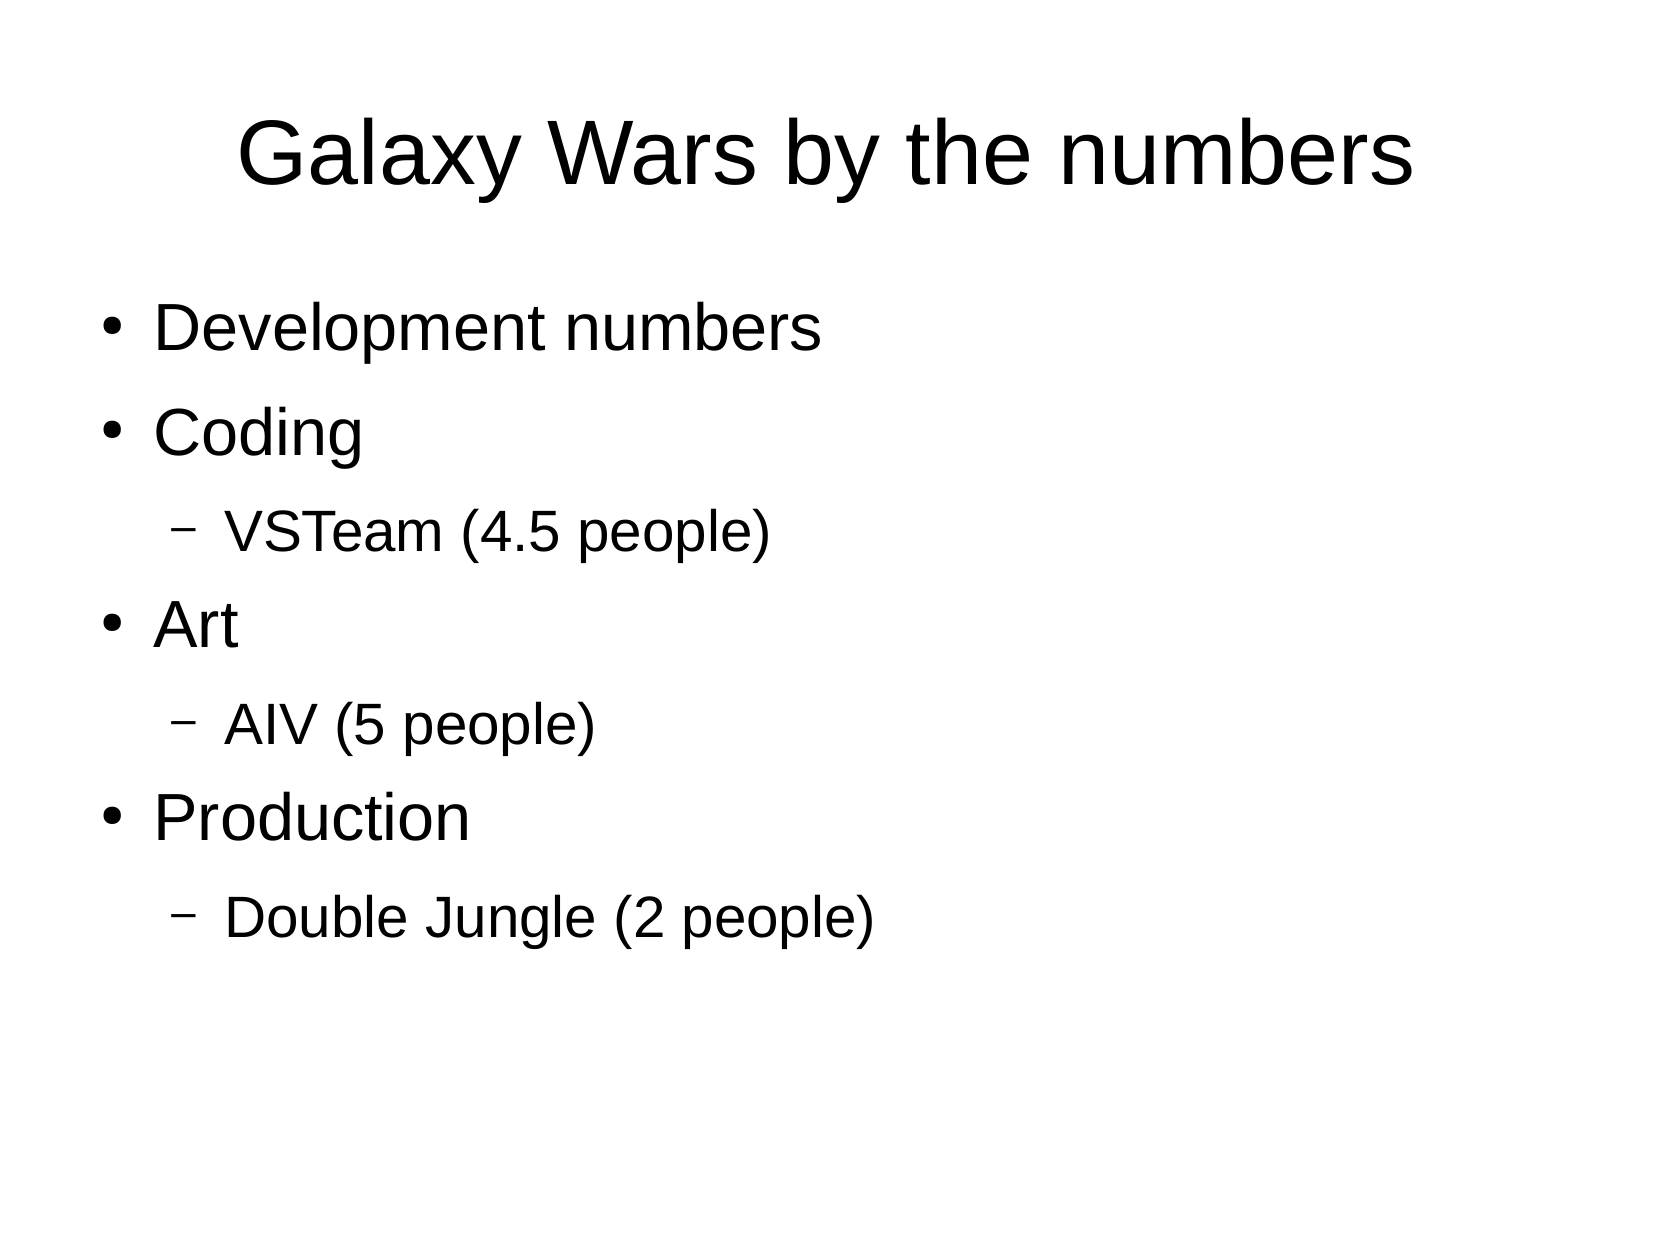

# Galaxy Wars by the numbers
Development numbers
Coding
VSTeam (4.5 people)
Art
AIV (5 people)
Production
Double Jungle (2 people)